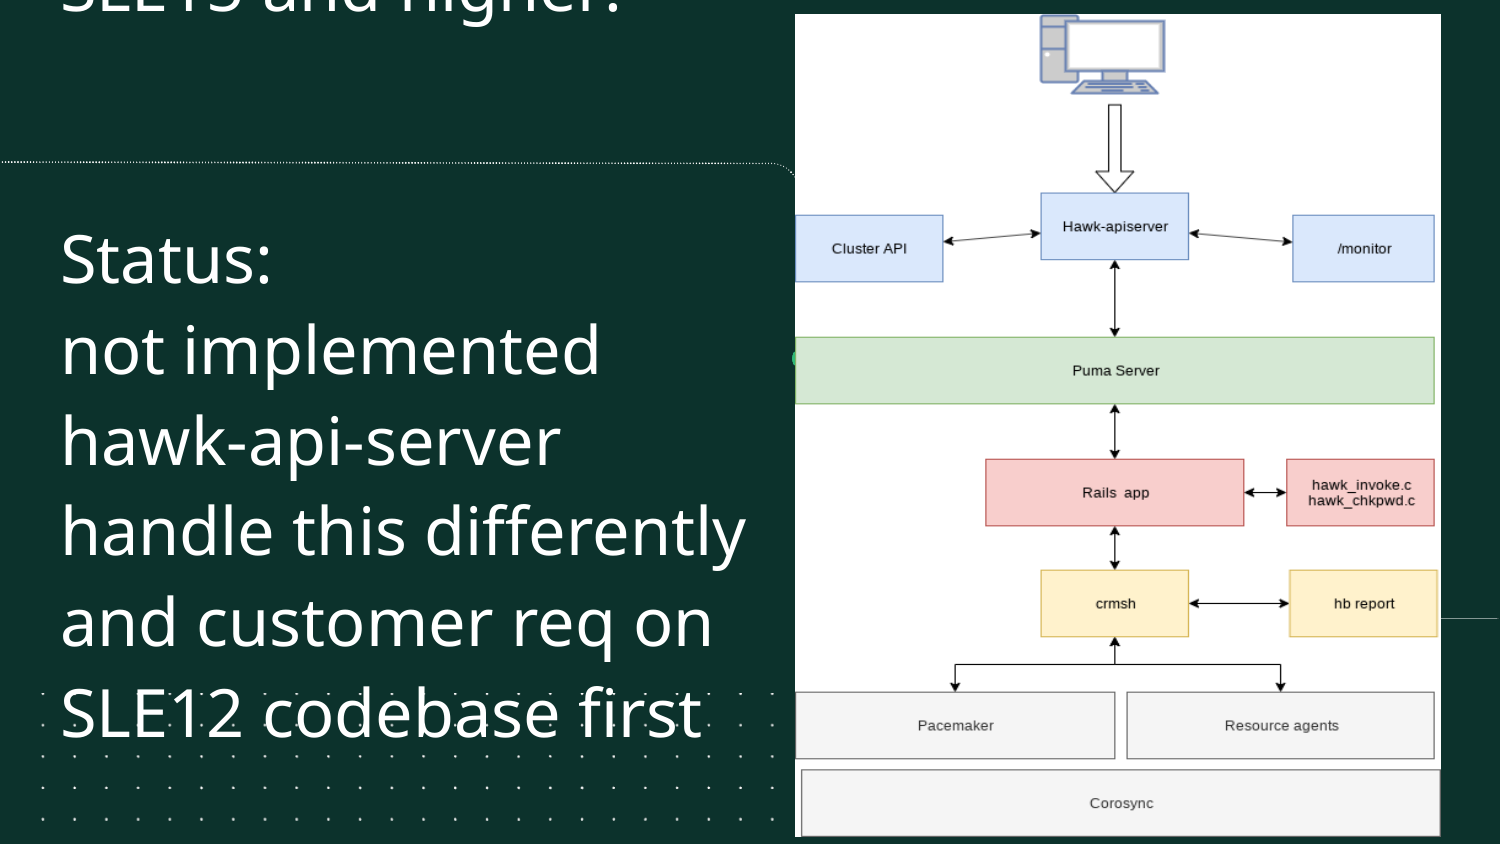

# SLE15 and higher: Status: not implemented hawk-api-server handle this differently and customer req on SLE12 codebase first